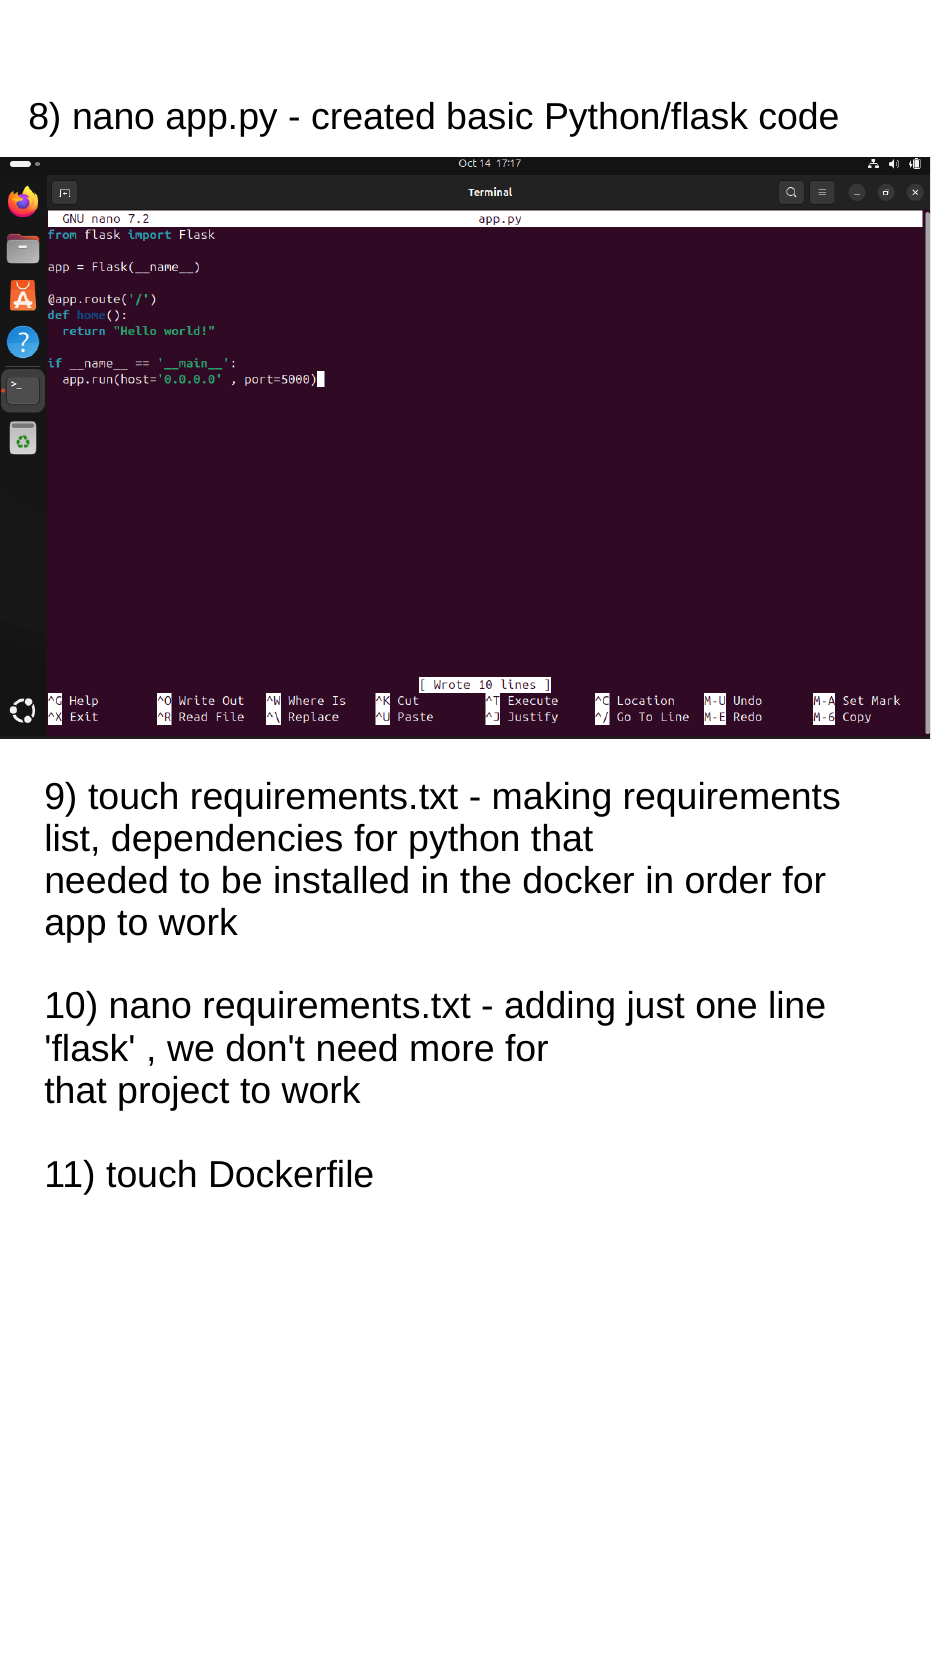

8) nano app.py - created basic Python/flask code
9) touch requirements.txt - making requirements list, dependencies for python that
needed to be installed in the docker in order for app to work
10) nano requirements.txt - adding just one line 'flask' , we don't need more for
that project to work
11) touch Dockerfile